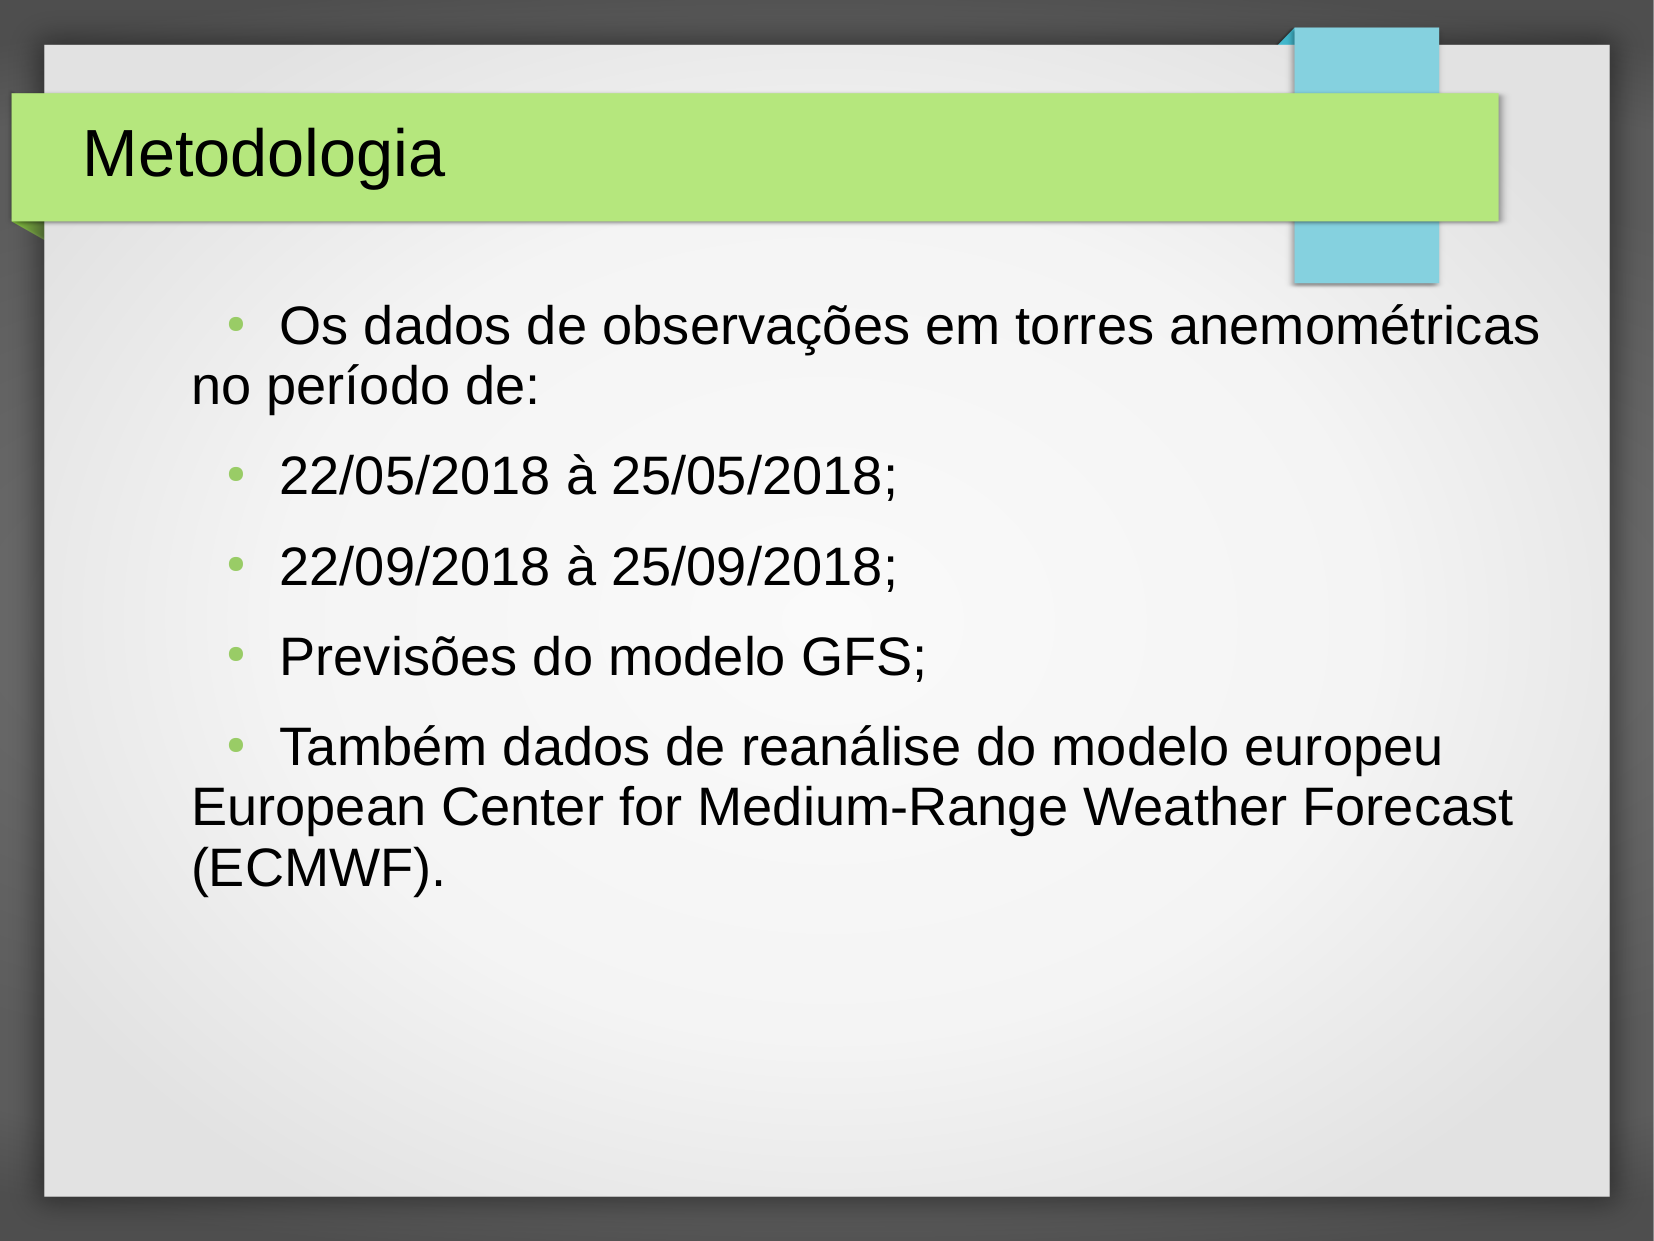

# Metodologia
Os dados de observações em torres anemométricas no período de:
22/05/2018 à 25/05/2018;
22/09/2018 à 25/09/2018;
Previsões do modelo GFS;
Também dados de reanálise do modelo europeu European Center for Medium-Range Weather Forecast (ECMWF).